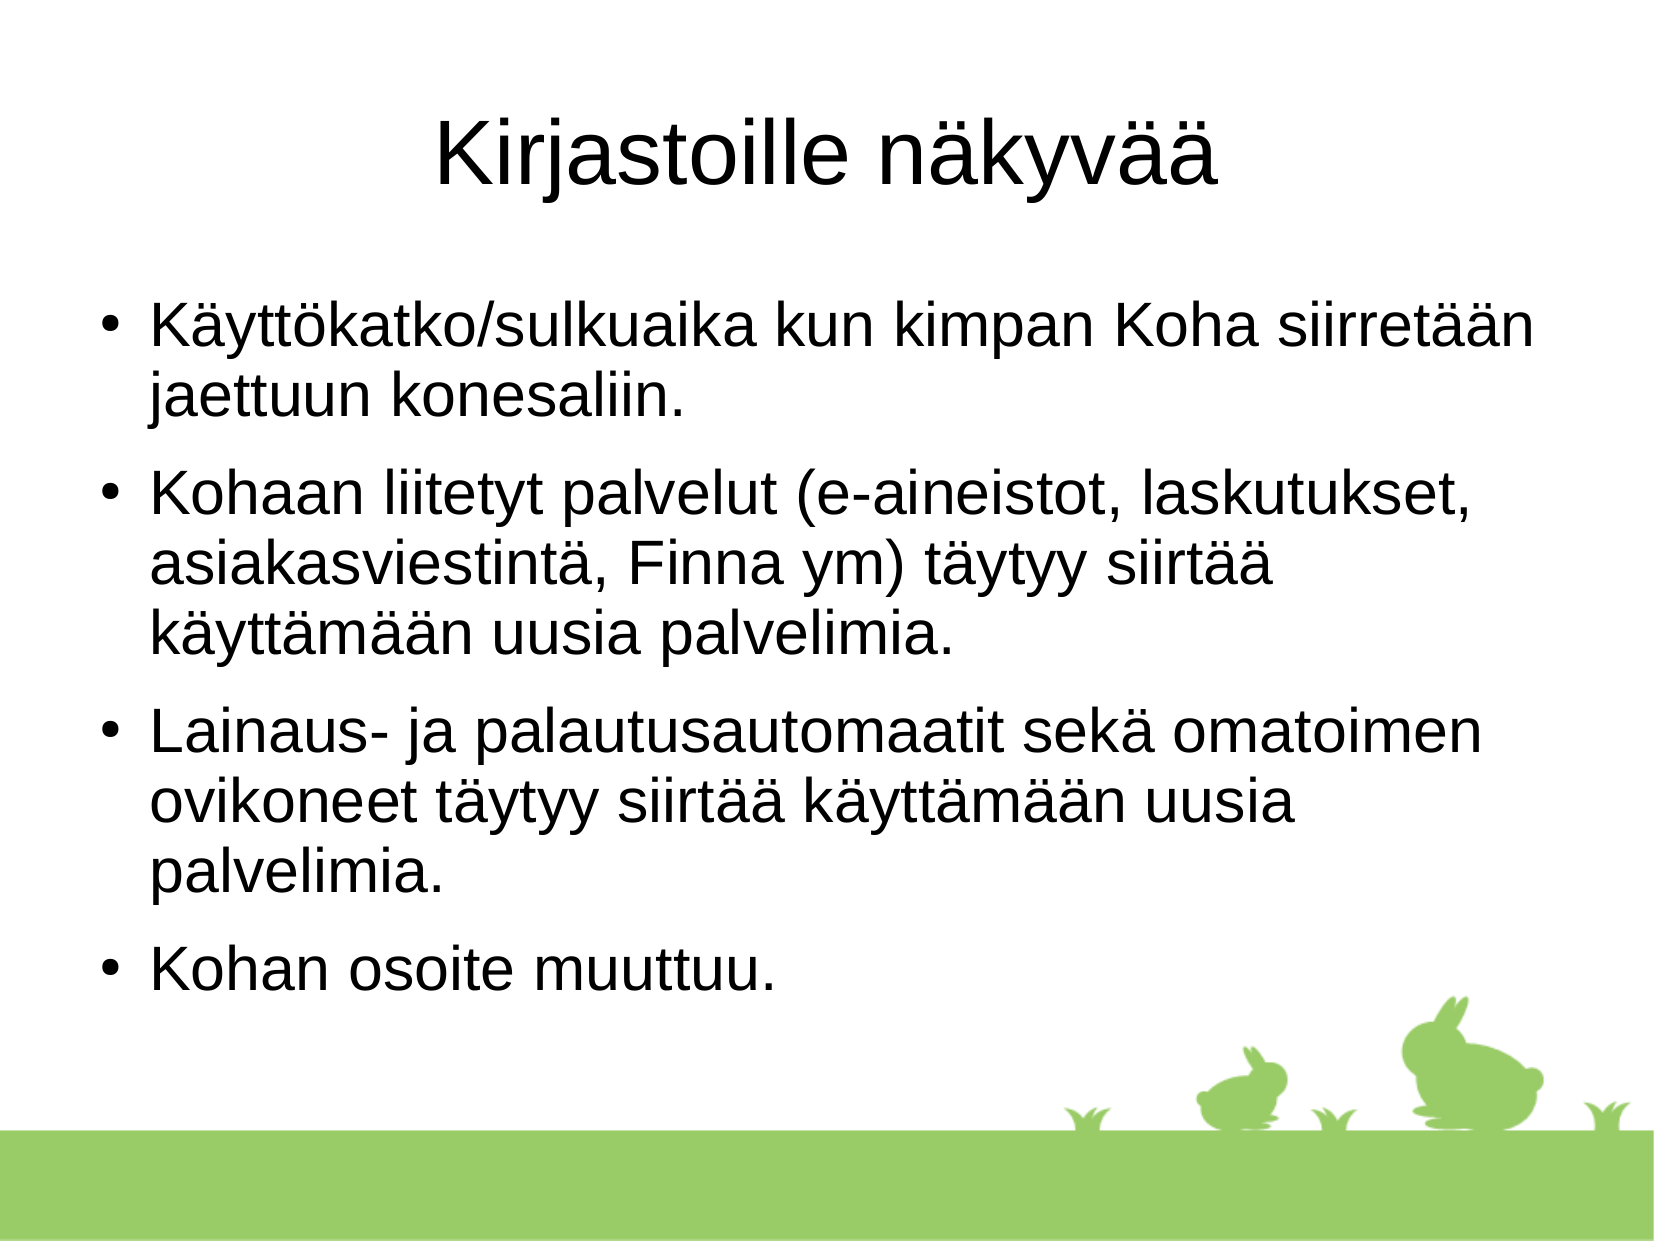

# Kirjastoille näkyvää
Käyttökatko/sulkuaika kun kimpan Koha siirretään jaettuun konesaliin.
Kohaan liitetyt palvelut (e-aineistot, laskutukset, asiakasviestintä, Finna ym) täytyy siirtää käyttämään uusia palvelimia.
Lainaus- ja palautusautomaatit sekä omatoimen ovikoneet täytyy siirtää käyttämään uusia palvelimia.
Kohan osoite muuttuu.